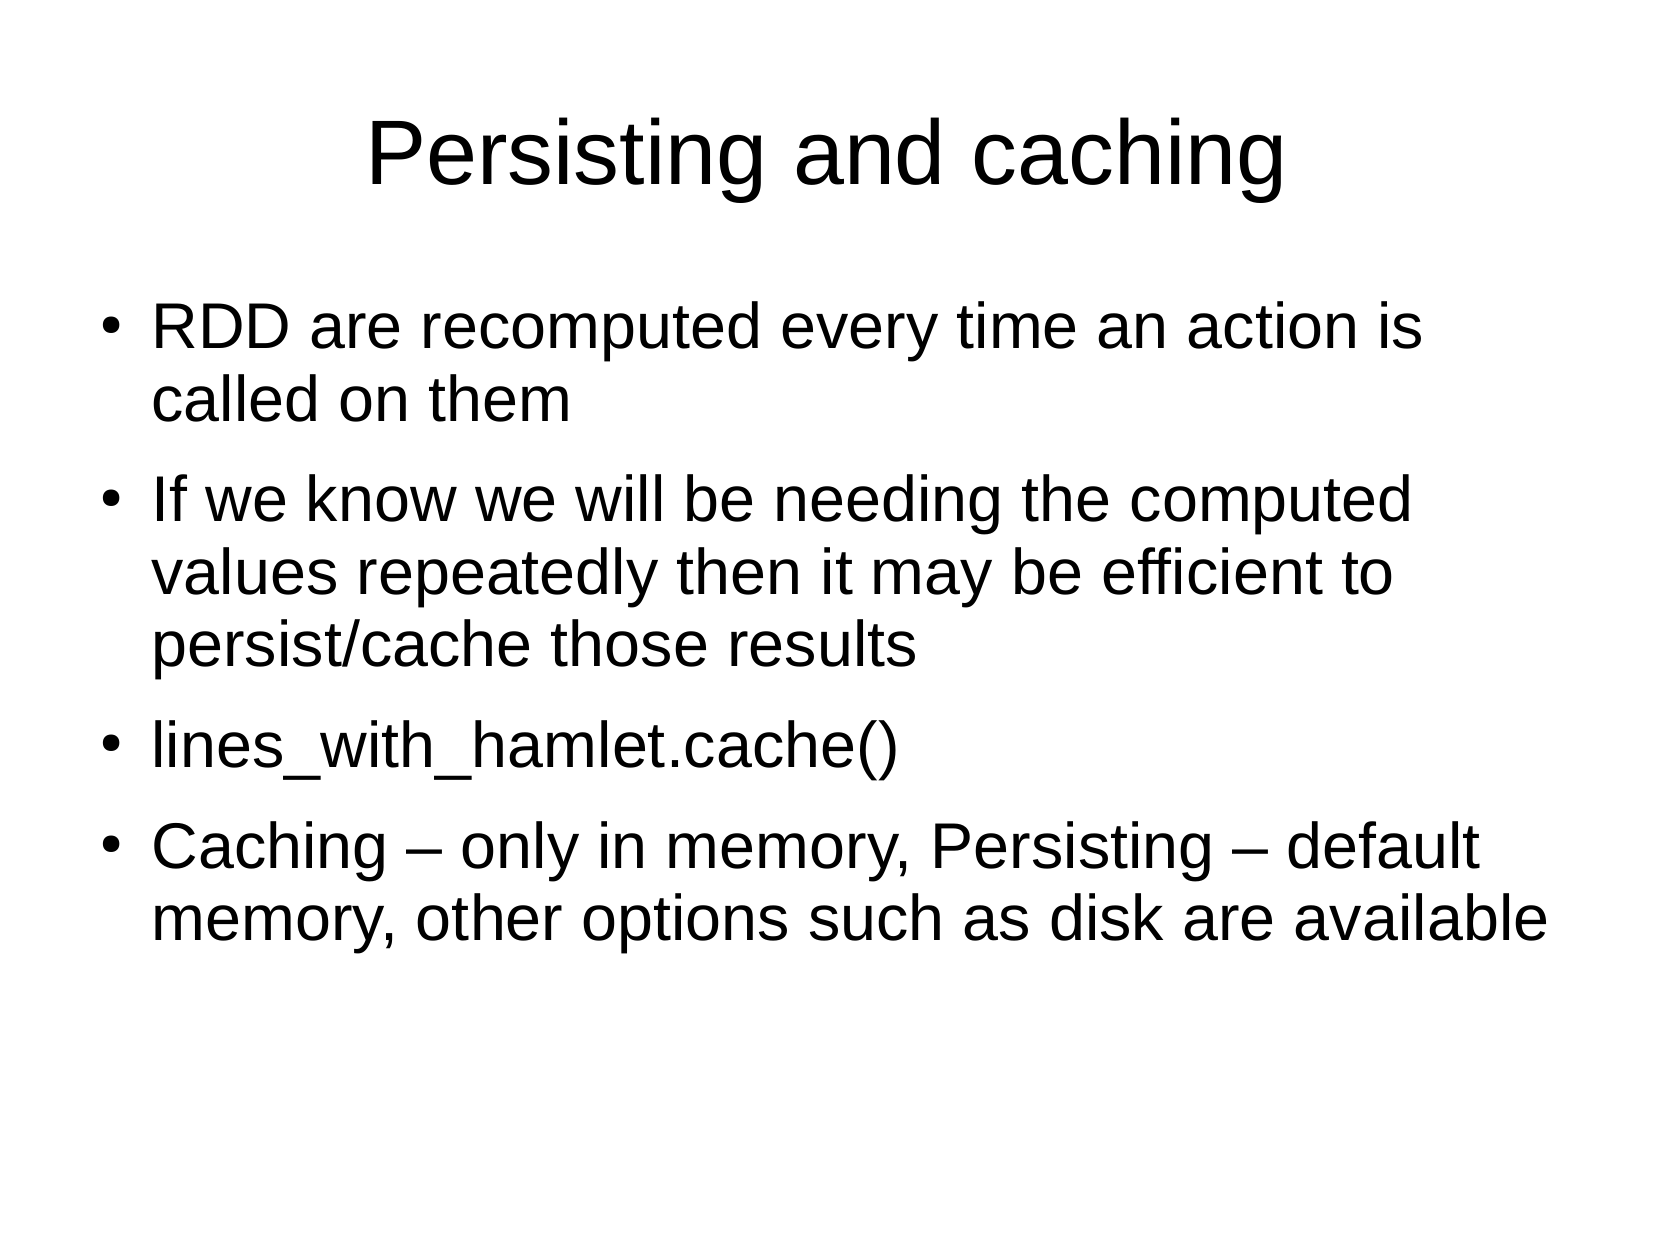

# Persisting and caching
RDD are recomputed every time an action is called on them
If we know we will be needing the computed values repeatedly then it may be efficient to persist/cache those results
lines_with_hamlet.cache()
Caching – only in memory, Persisting – default memory, other options such as disk are available